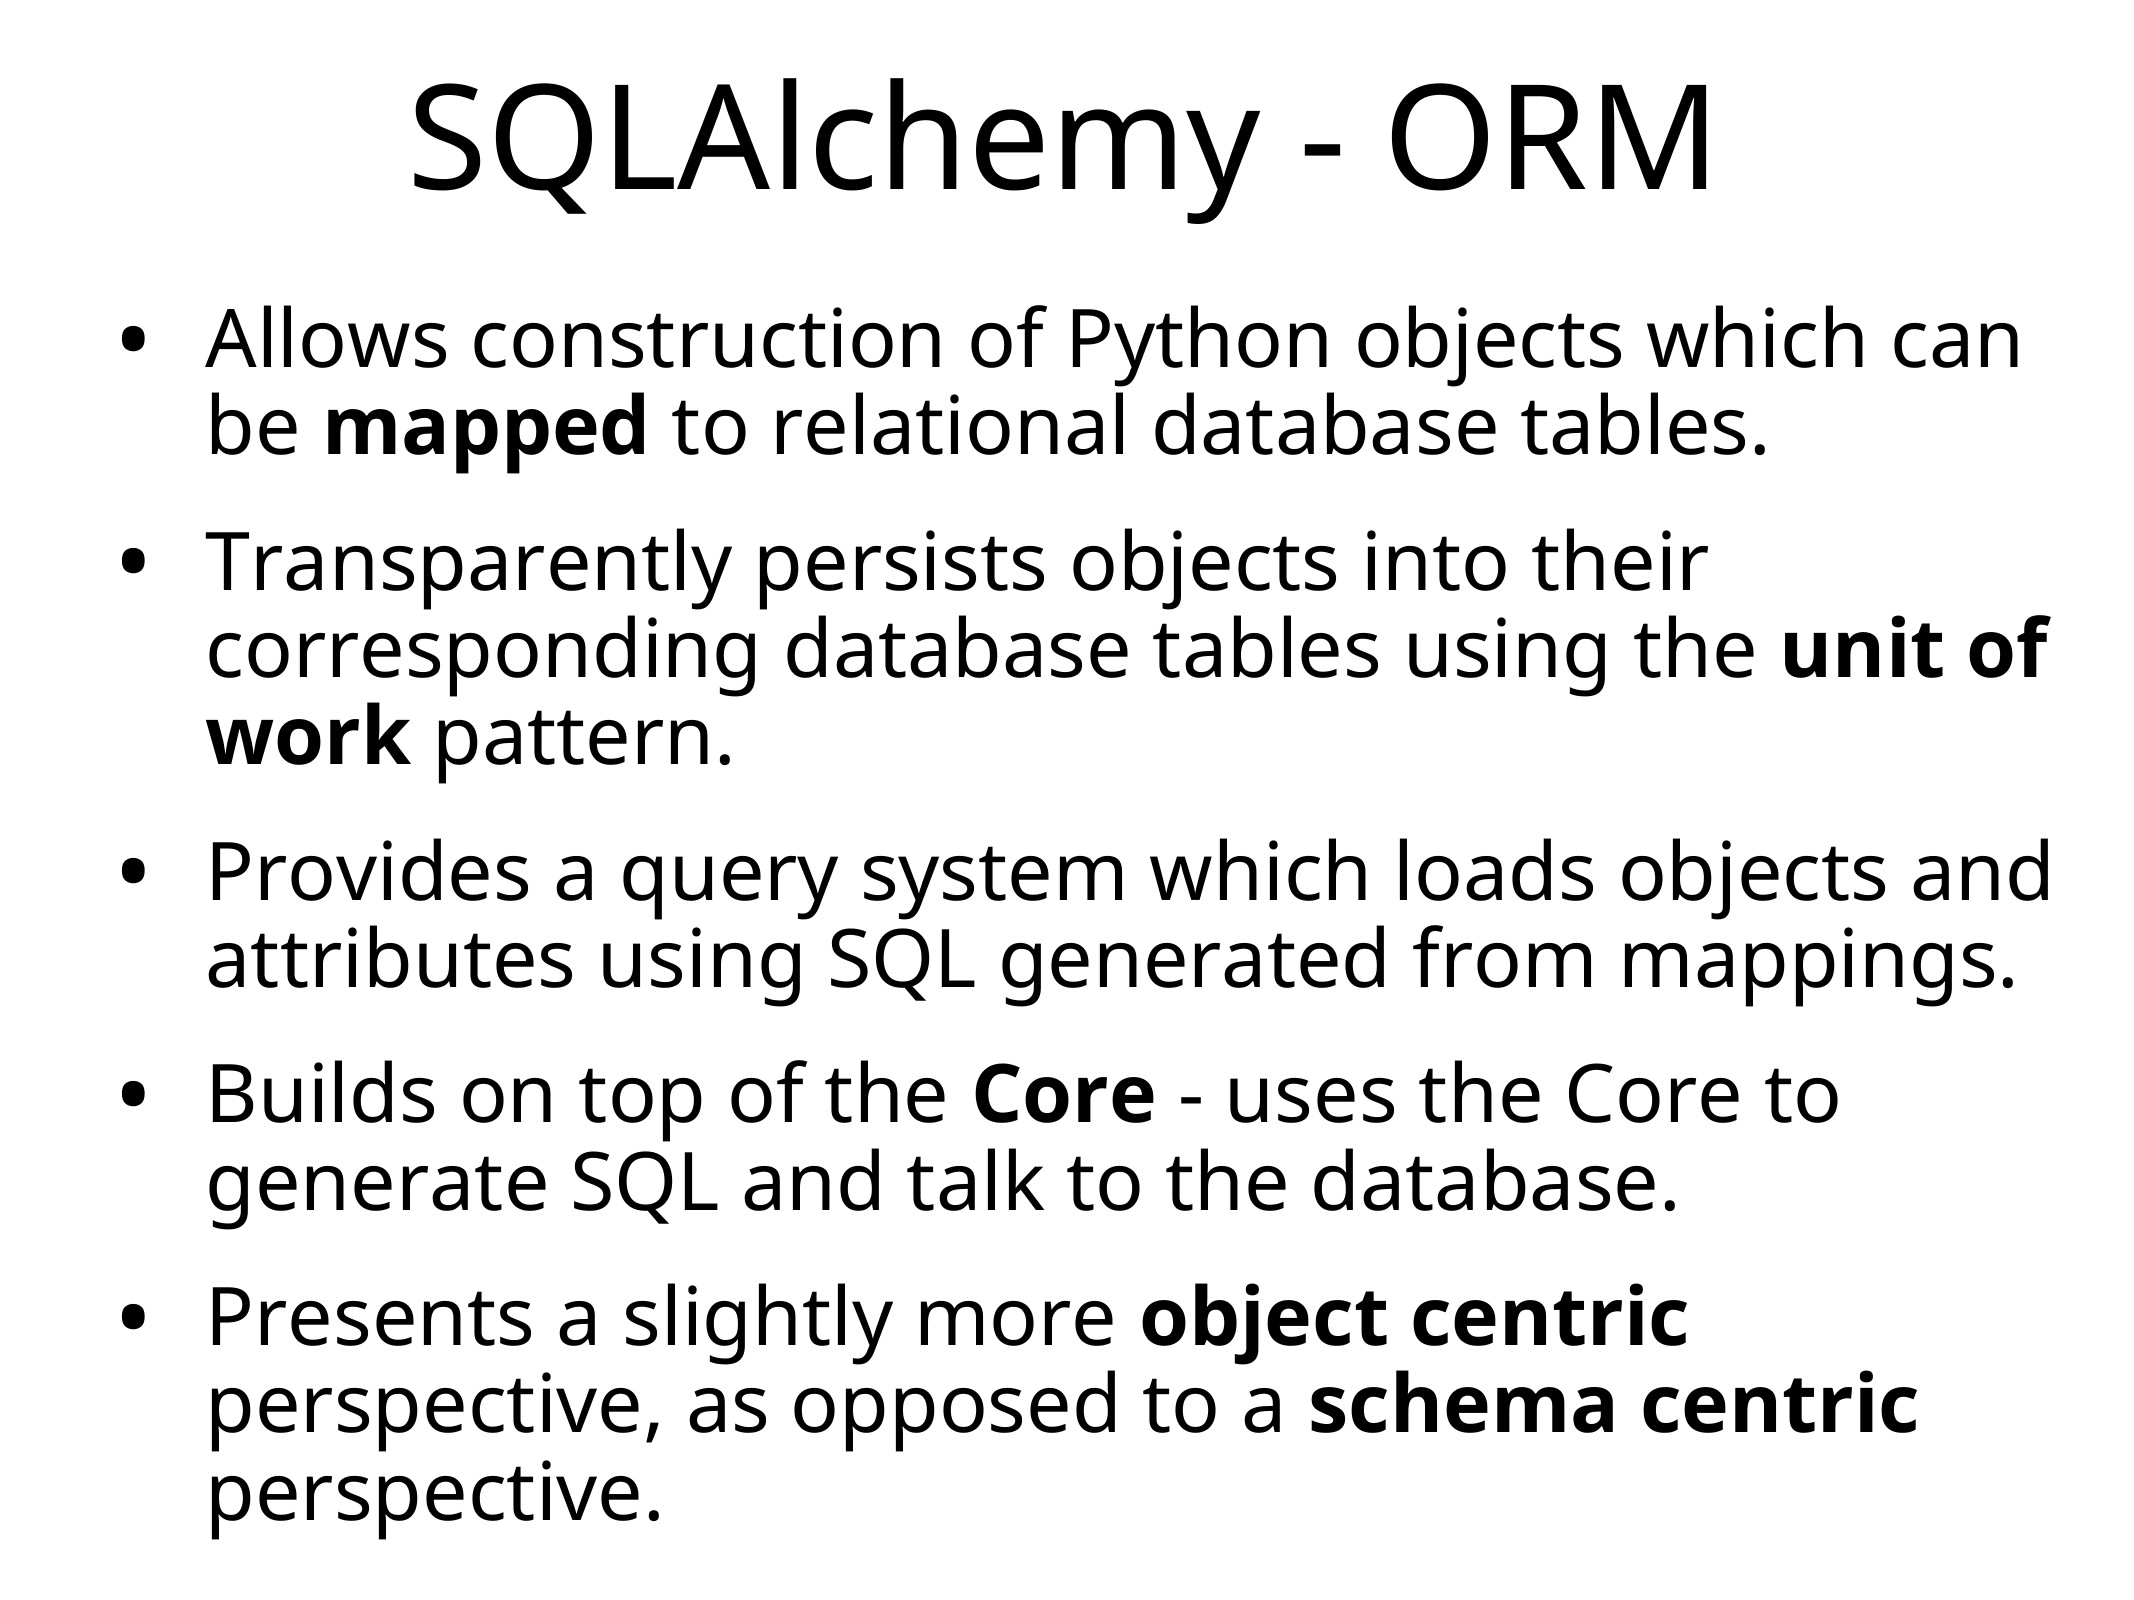

# SQLAlchemy - ORM
Allows construction of Python objects which can be mapped to relational database tables.
Transparently persists objects into their corresponding database tables using the unit of work pattern.
Provides a query system which loads objects and attributes using SQL generated from mappings.
Builds on top of the Core - uses the Core to generate SQL and talk to the database.
Presents a slightly more object centric perspective, as opposed to a schema centric perspective.